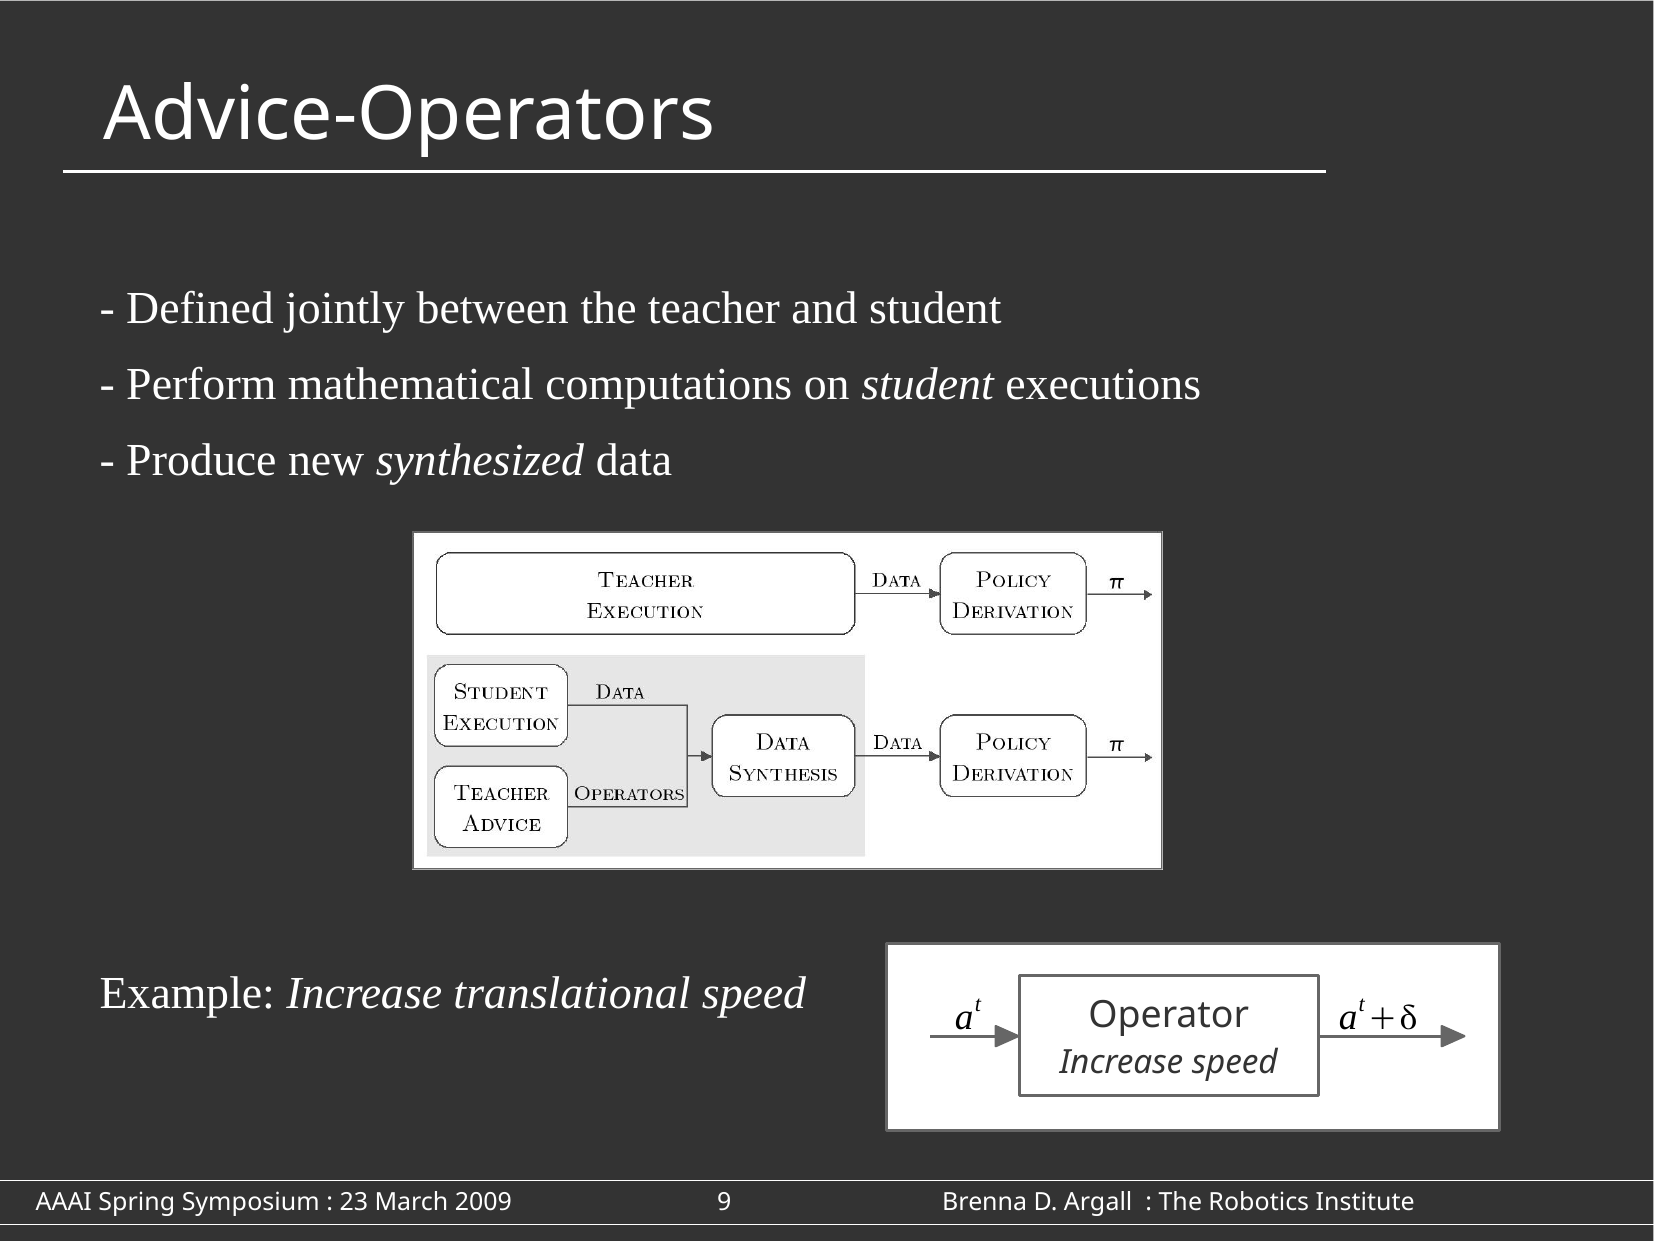

Advice-Operators
 AAAI Spring Symposium : 23 March 2009 Brenna D. Argall : The Robotics Institute
- Defined jointly between the teacher and student
- Perform mathematical computations on student executions
- Produce new synthesized data
Example: Increase translational speed
Operator
Increase speed